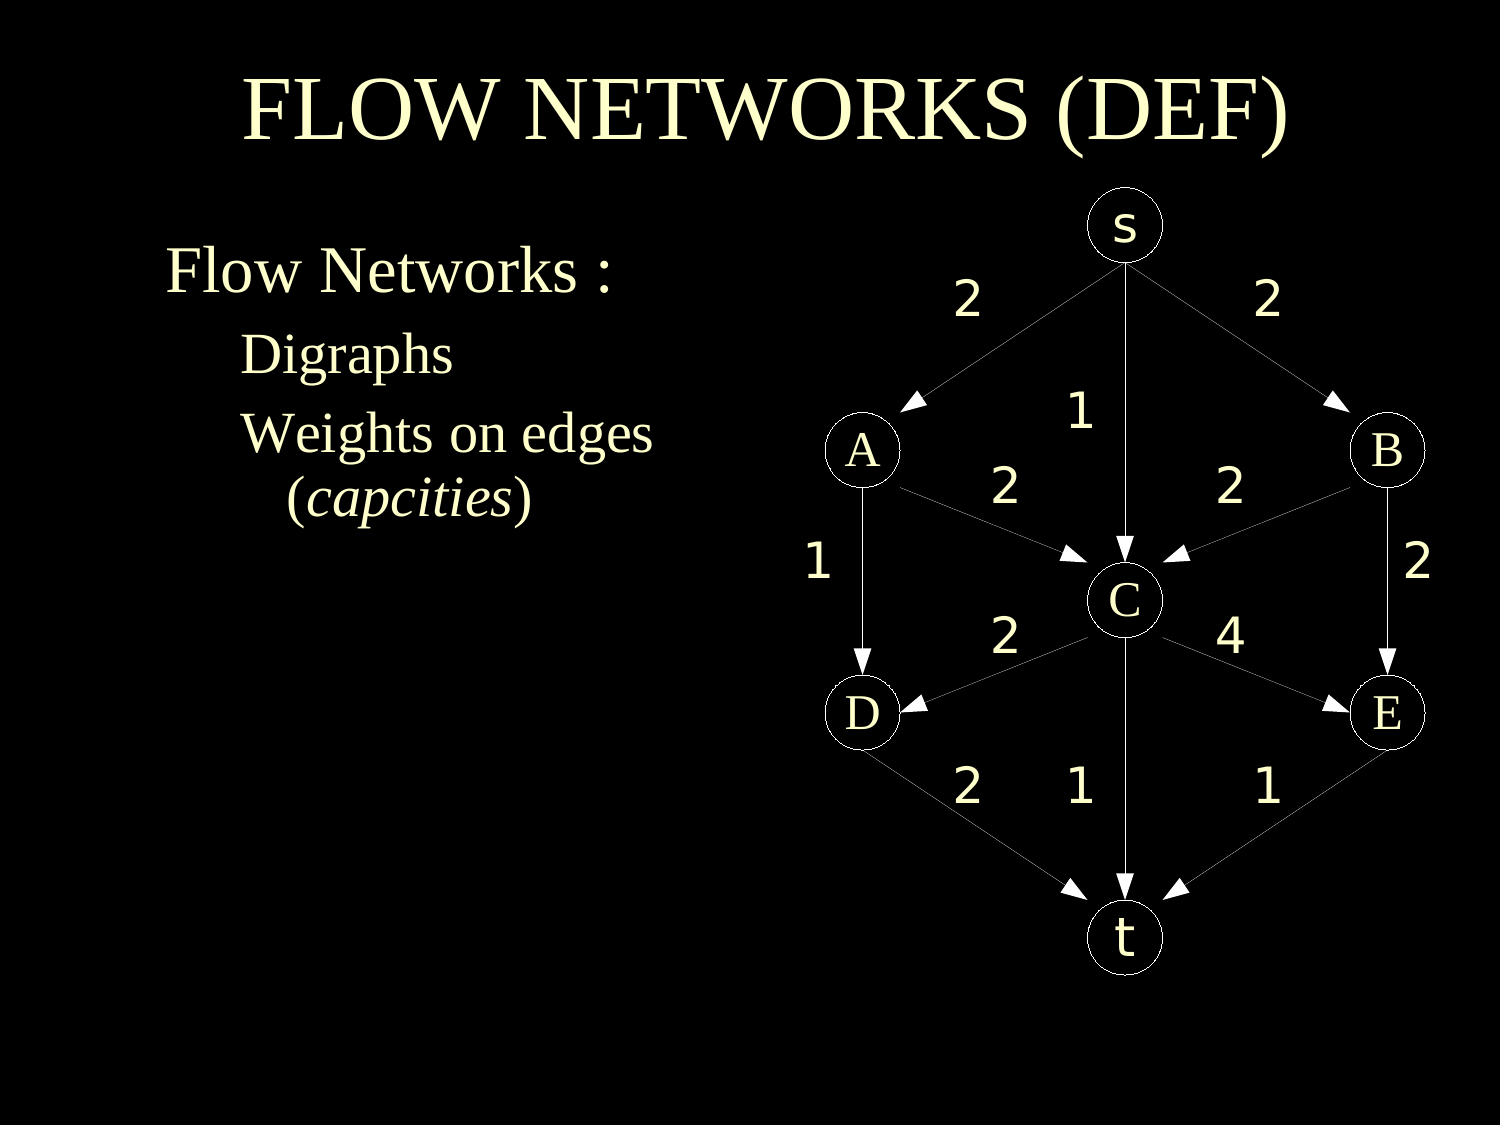

# FLOW NETWORKS (DEF)
s
Flow Networks :
Digraphs
Weights on edges (capcities)
2
2
1
A
B
2
2
1
2
C
2
4
D
E
2
1
1
t